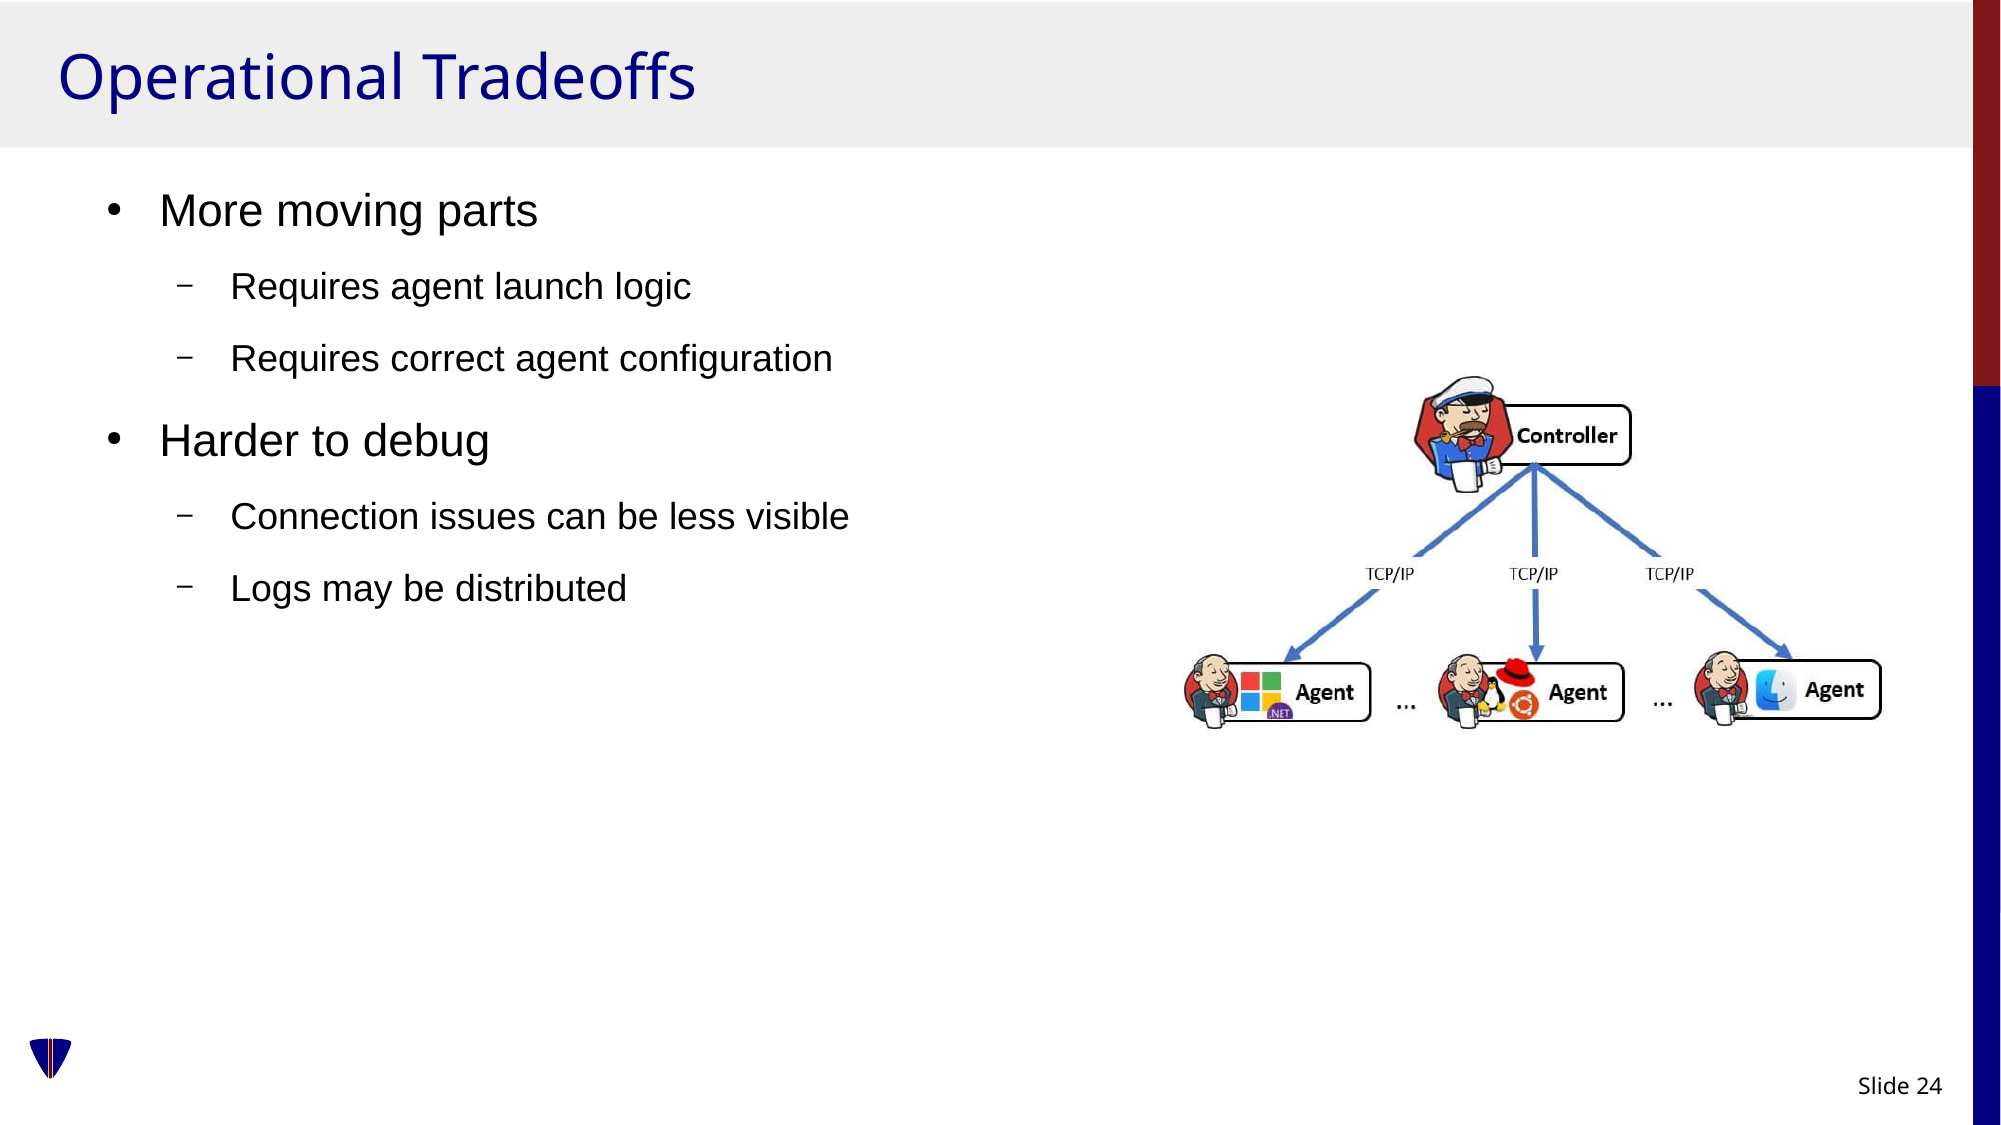

# Operational Tradeoffs
More moving parts
Requires agent launch logic
Requires correct agent configuration
Harder to debug
Connection issues can be less visible
Logs may be distributed